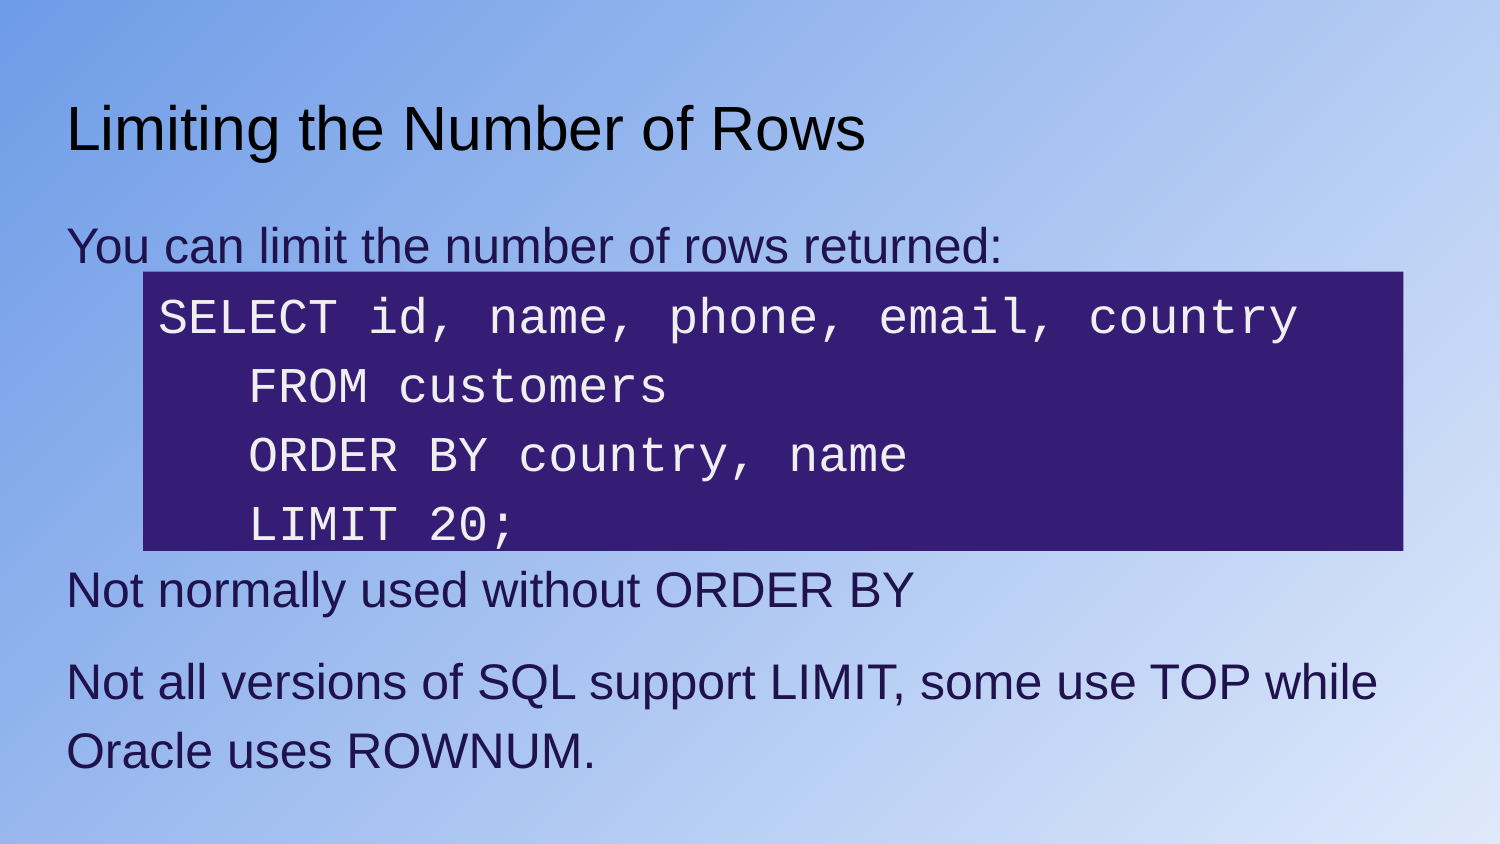

# Limiting the Number of Rows
You can limit the number of rows returned:
Not normally used without ORDER BY
Not all versions of SQL support LIMIT, some use TOP while Oracle uses ROWNUM.
SELECT id, name, phone, email, country
 FROM customers
 ORDER BY country, name
 LIMIT 20;